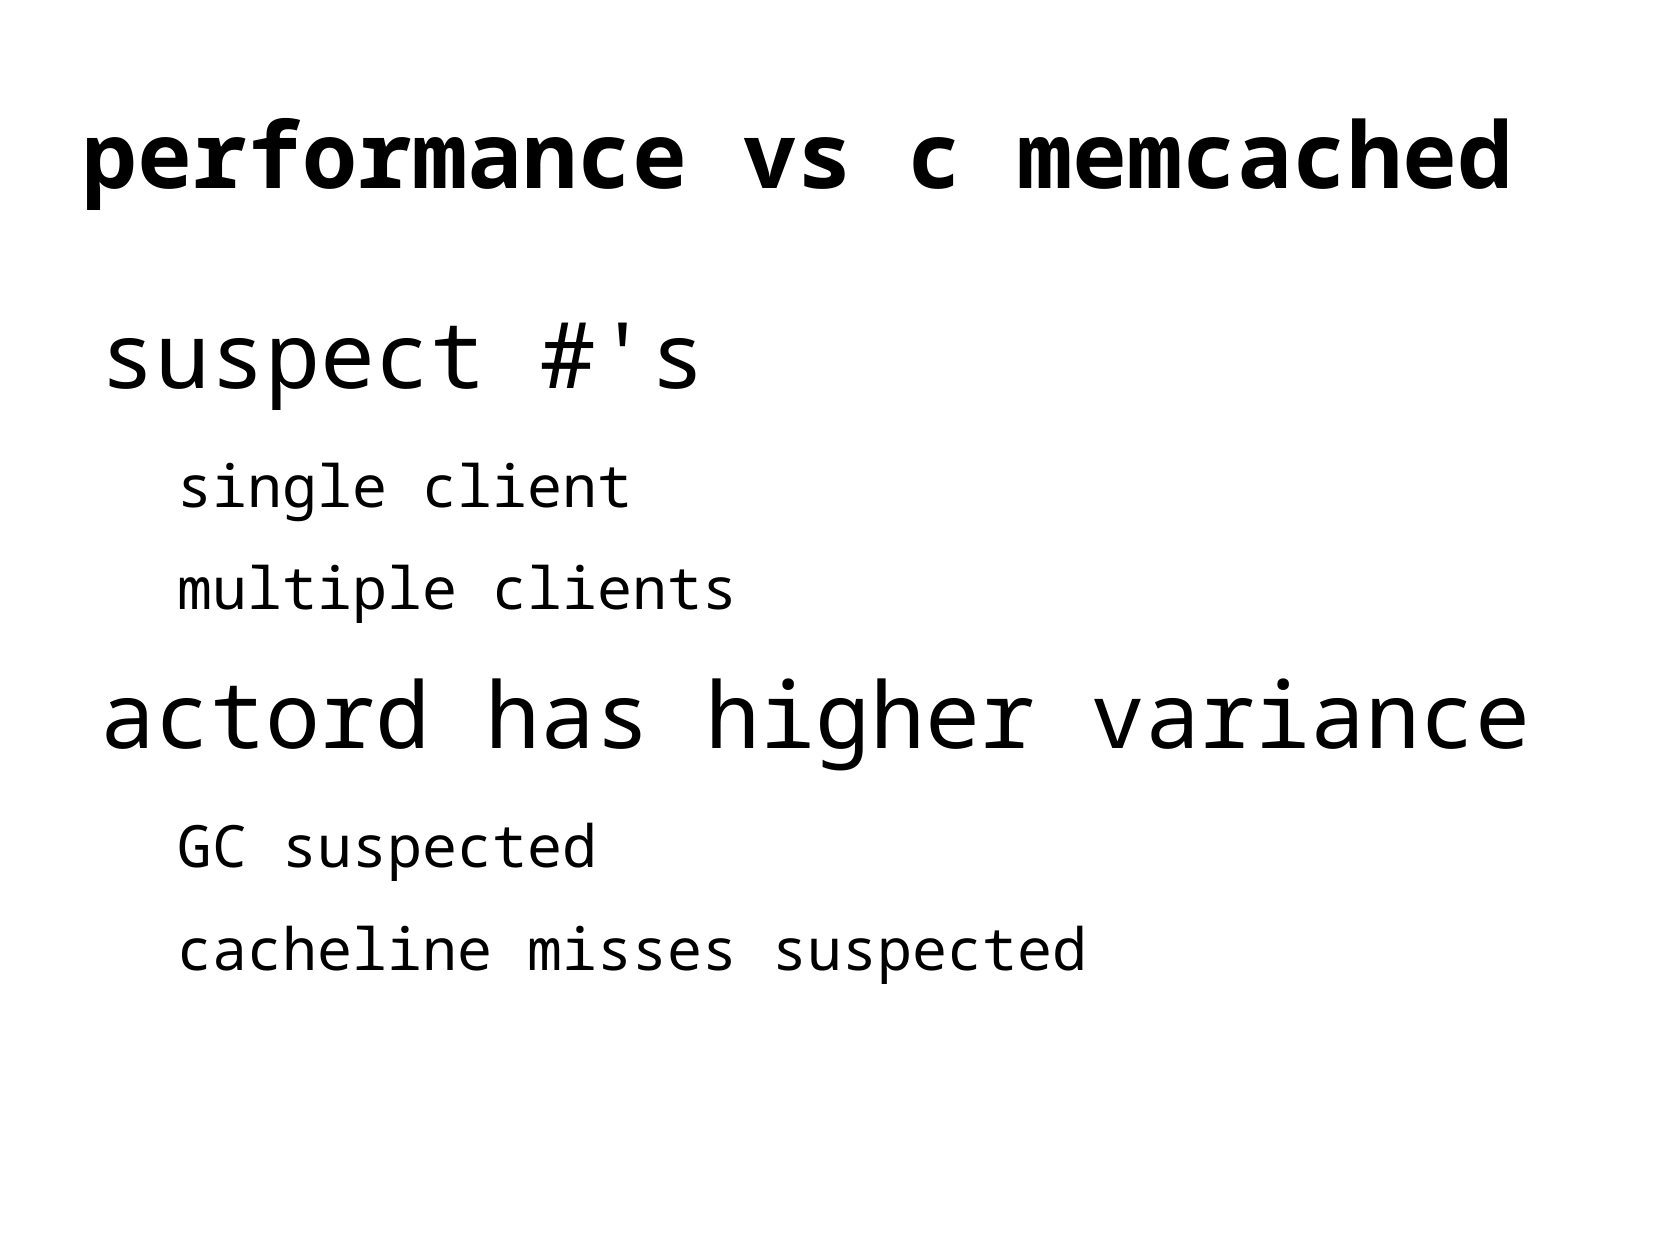

# performance vs c memcached
suspect #'s
single client
multiple clients
actord has higher variance
GC suspected
cacheline misses suspected